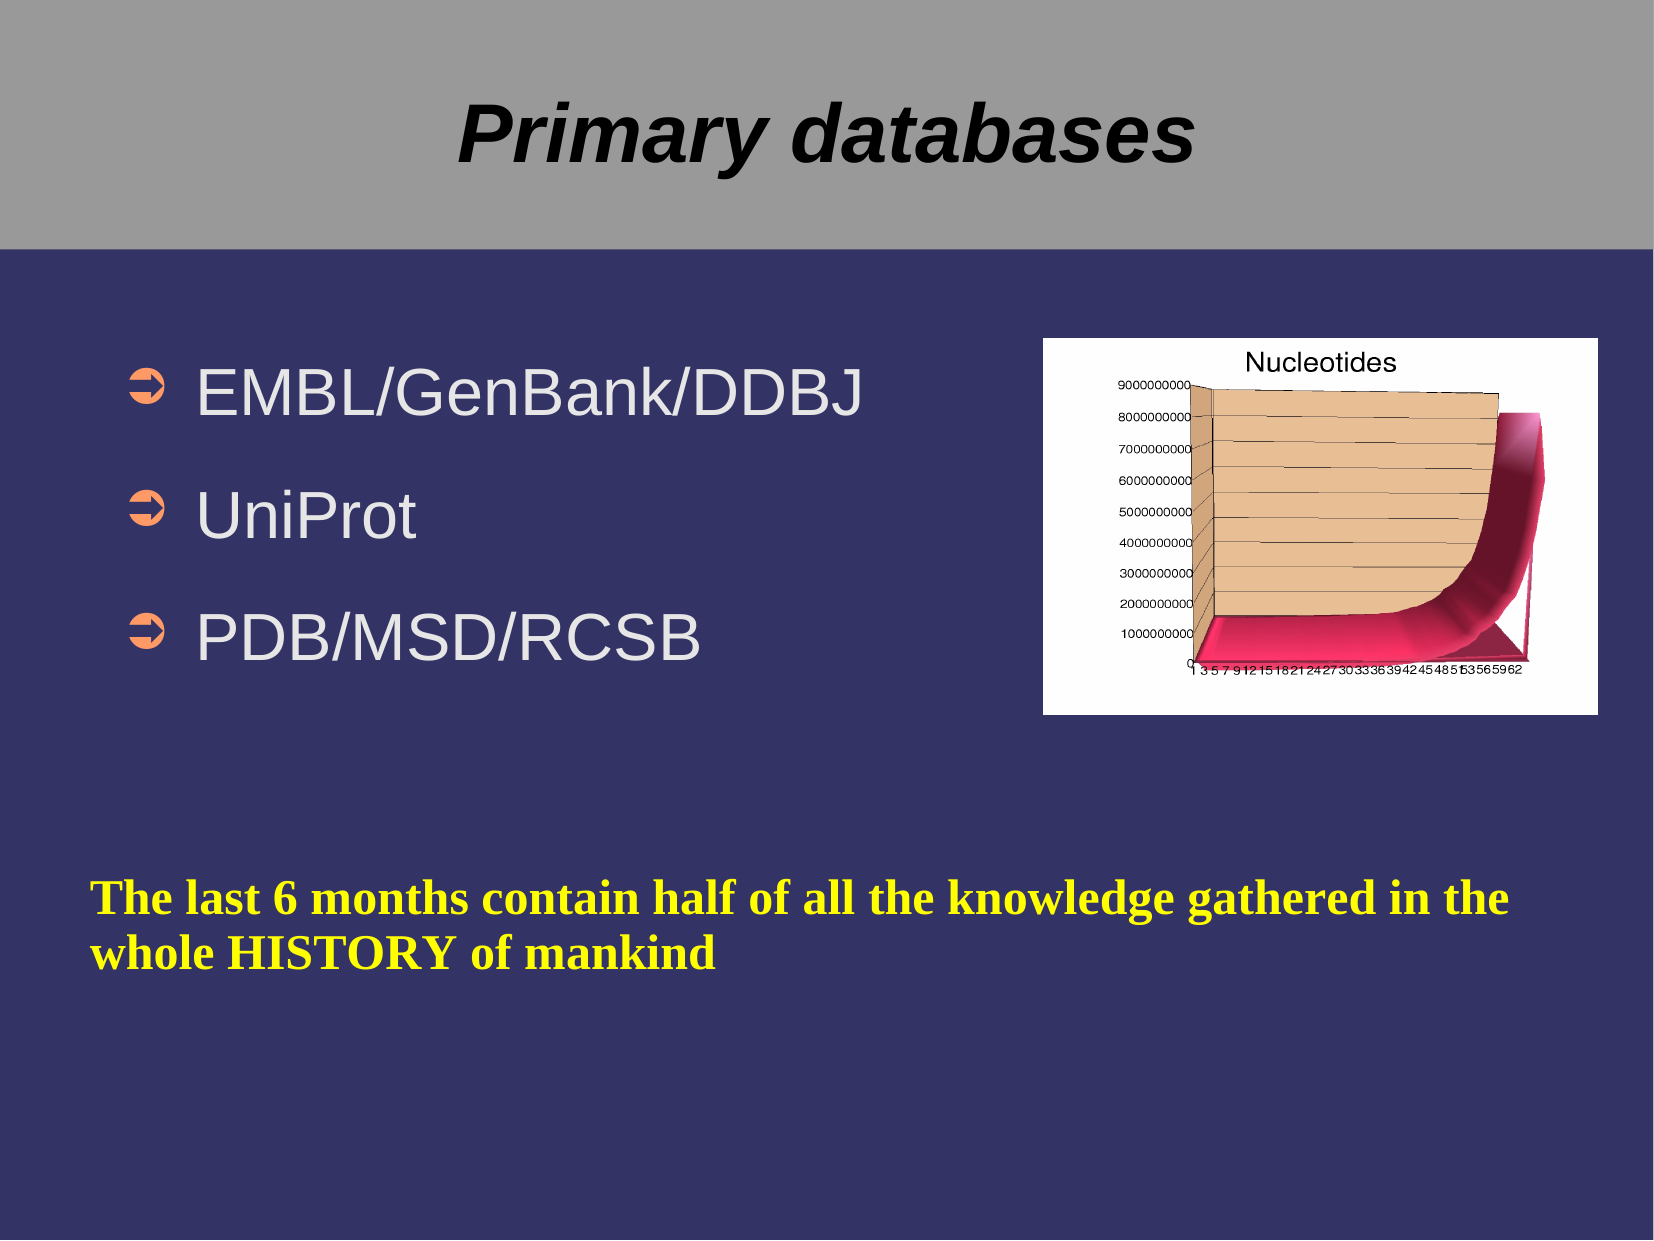

# Primary databases
EMBL/GenBank/DDBJ
UniProt
PDB/MSD/RCSB
The last 6 months contain half of all the knowledge gathered in the whole HISTORY of mankind